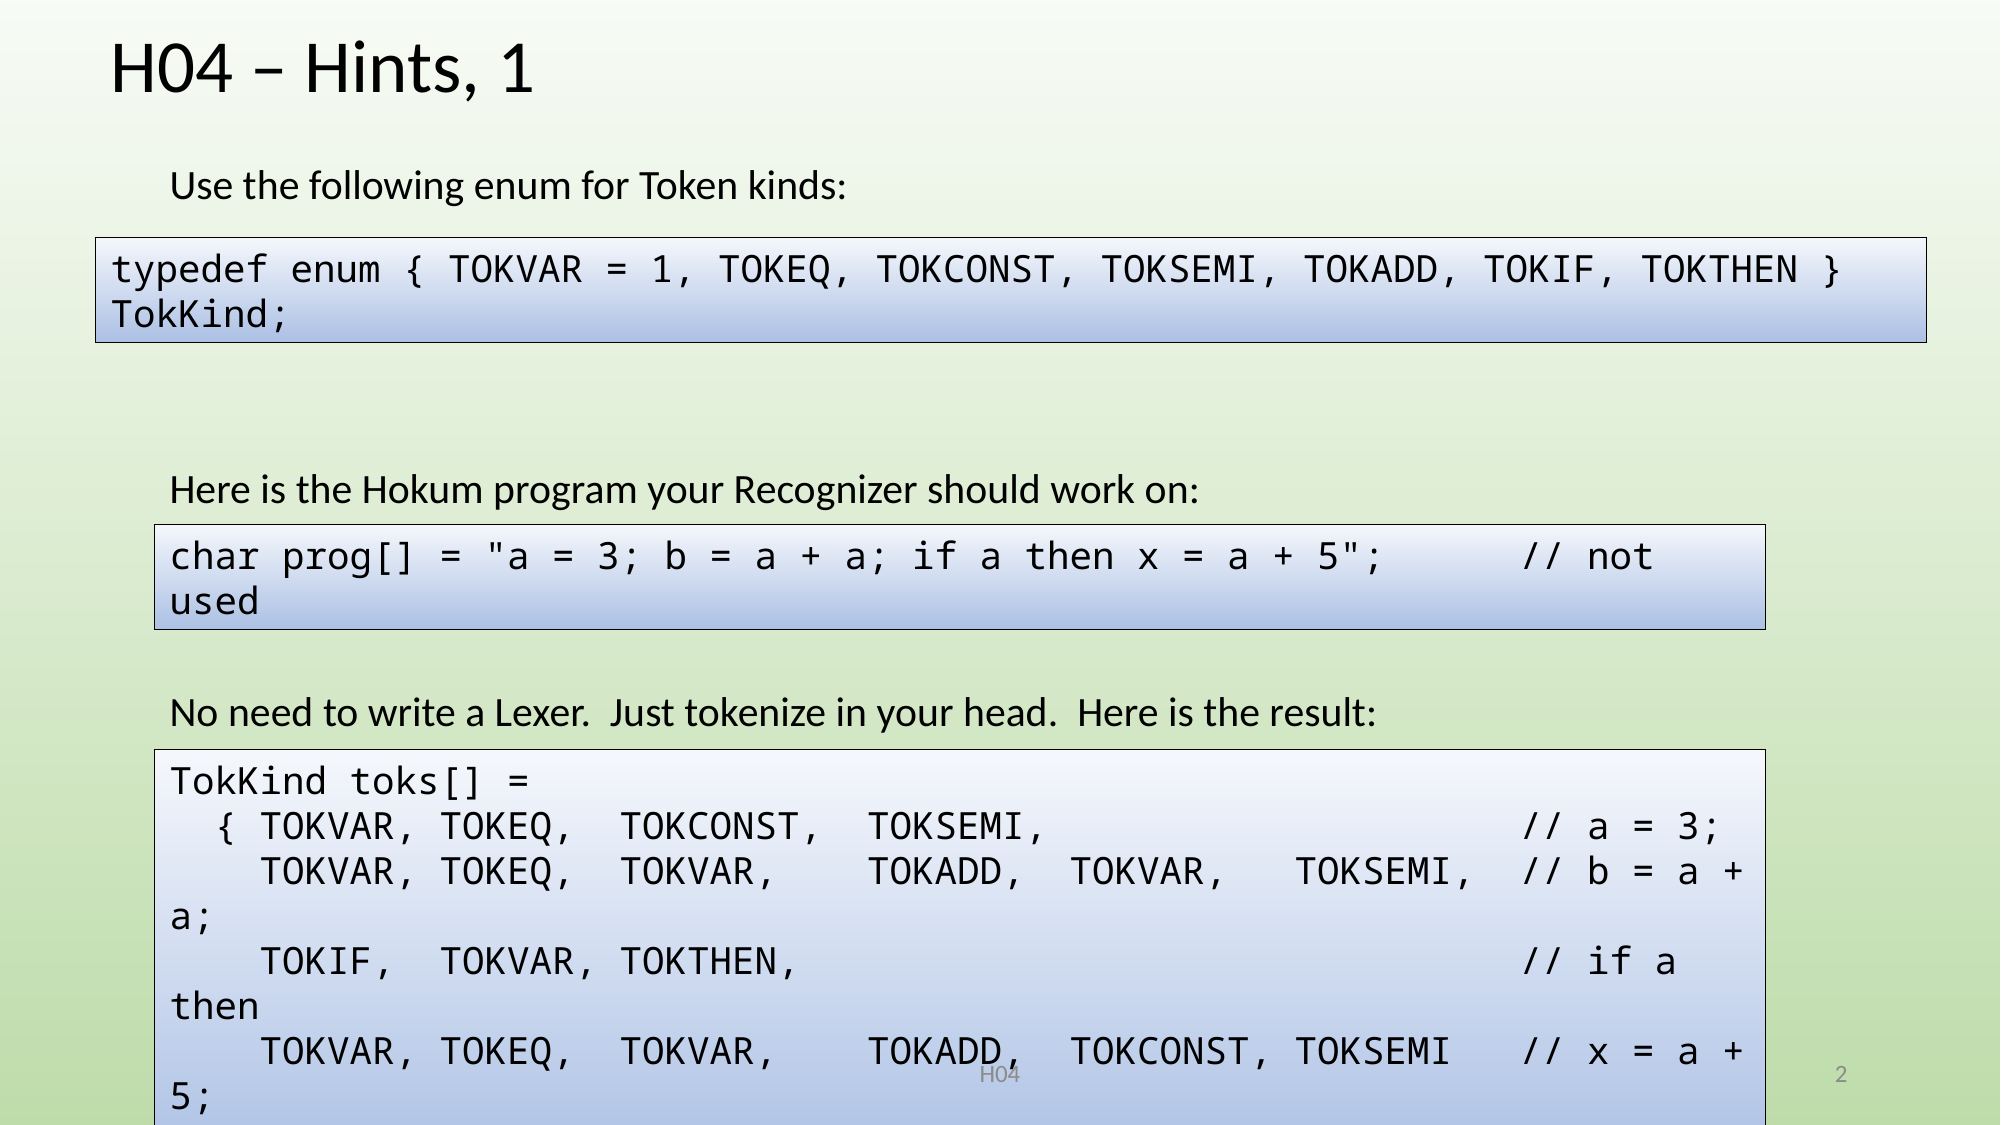

H04 – Hints, 1
Use the following enum for Token kinds:
typedef enum { TOKVAR = 1, TOKEQ, TOKCONST, TOKSEMI, TOKADD, TOKIF, TOKTHEN } TokKind;
Here is the Hokum program your Recognizer should work on:
char prog[] = "a = 3; b = a + a; if a then x = a + 5"; // not used
No need to write a Lexer. Just tokenize in your head. Here is the result:
TokKind toks[] =
 { TOKVAR, TOKEQ, TOKCONST, TOKSEMI, // a = 3;
 TOKVAR, TOKEQ, TOKVAR, TOKADD, TOKVAR, TOKSEMI, // b = a + a;
 TOKIF, TOKVAR, TOKTHEN, // if a then
 TOKVAR, TOKEQ, TOKVAR, TOKADD, TOKCONST, TOKSEMI // x = a + 5;
 };
H04